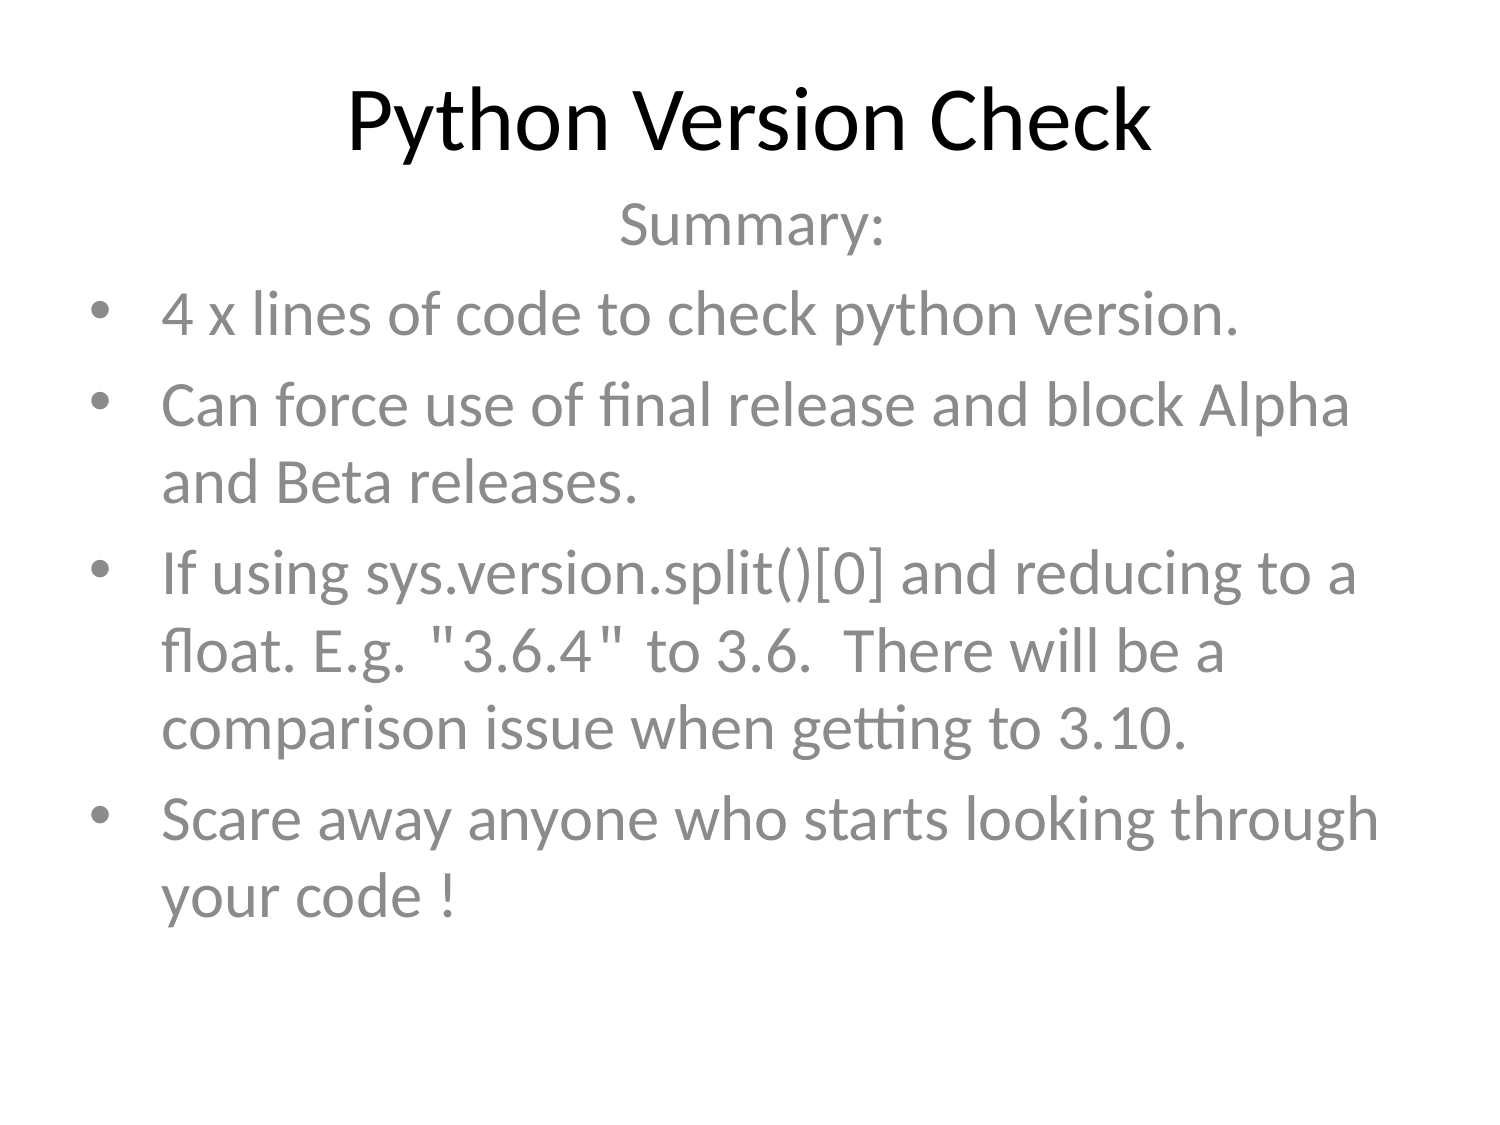

Python Version Check
# Summary:
4 x lines of code to check python version.
Can force use of final release and block Alpha and Beta releases.
If using sys.version.split()[0] and reducing to a float. E.g. "3.6.4" to 3.6. There will be a comparison issue when getting to 3.10.
Scare away anyone who starts looking through your code !